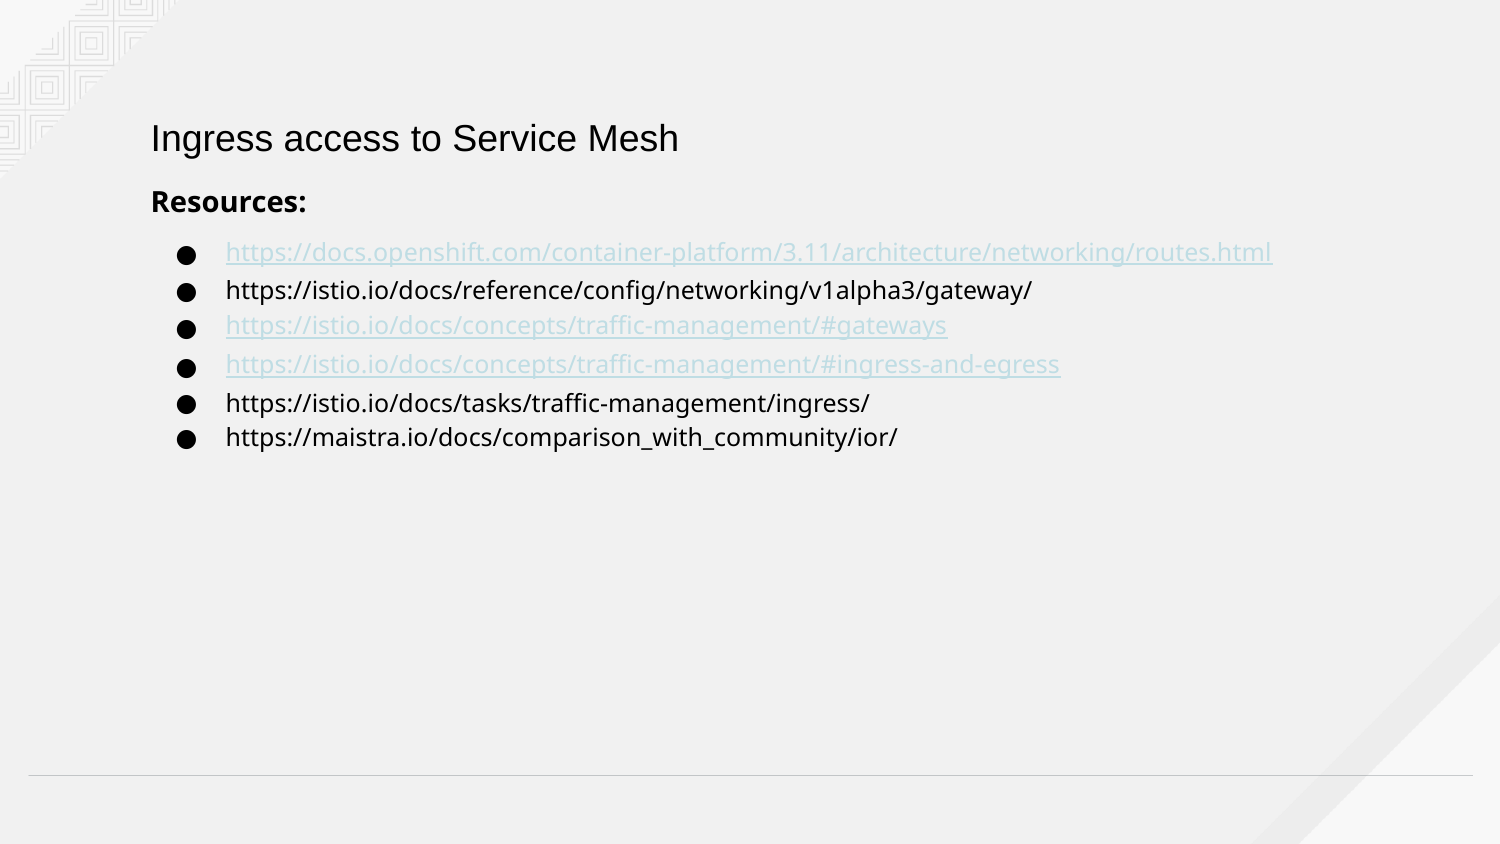

# Ingress access to Service Mesh
Resources:
https://docs.openshift.com/container-platform/3.11/architecture/networking/routes.html
https://istio.io/docs/reference/config/networking/v1alpha3/gateway/
https://istio.io/docs/concepts/traffic-management/#gateways
https://istio.io/docs/concepts/traffic-management/#ingress-and-egress
https://istio.io/docs/tasks/traffic-management/ingress/
https://maistra.io/docs/comparison_with_community/ior/